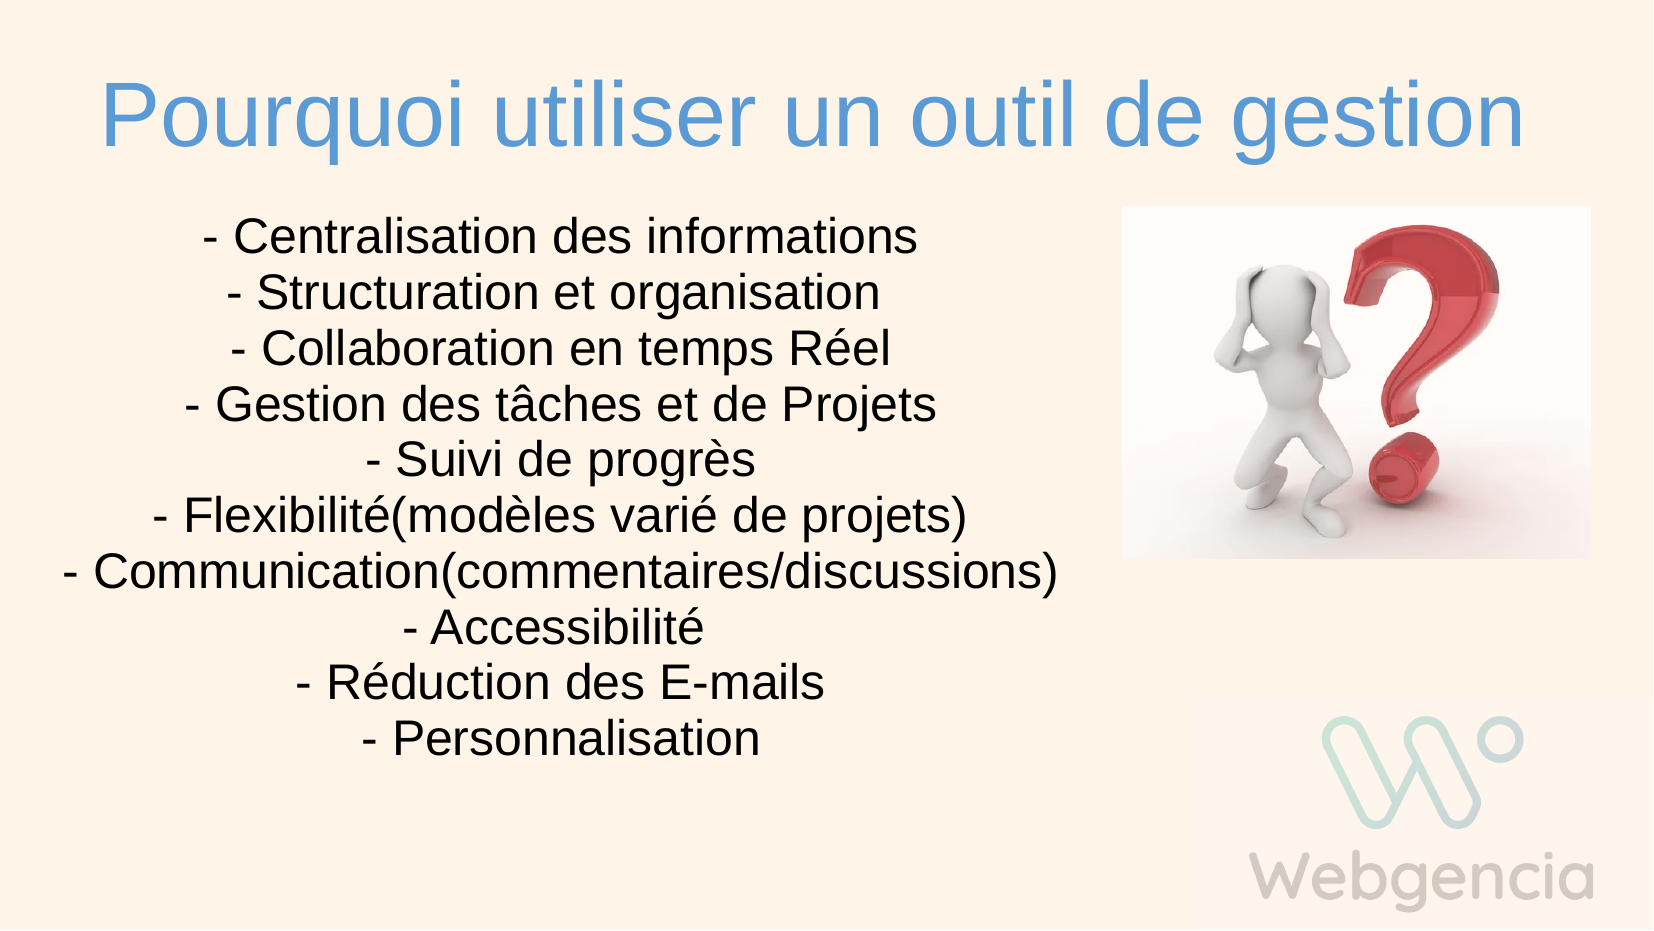

# Pourquoi utiliser un outil de gestion
- Centralisation des informations
- Structuration et organisation
- Collaboration en temps Réel
- Gestion des tâches et de Projets
- Suivi de progrès
- Flexibilité(modèles varié de projets)
- Communication(commentaires/discussions)
- Accessibilité
- Réduction des E-mails
- Personnalisation